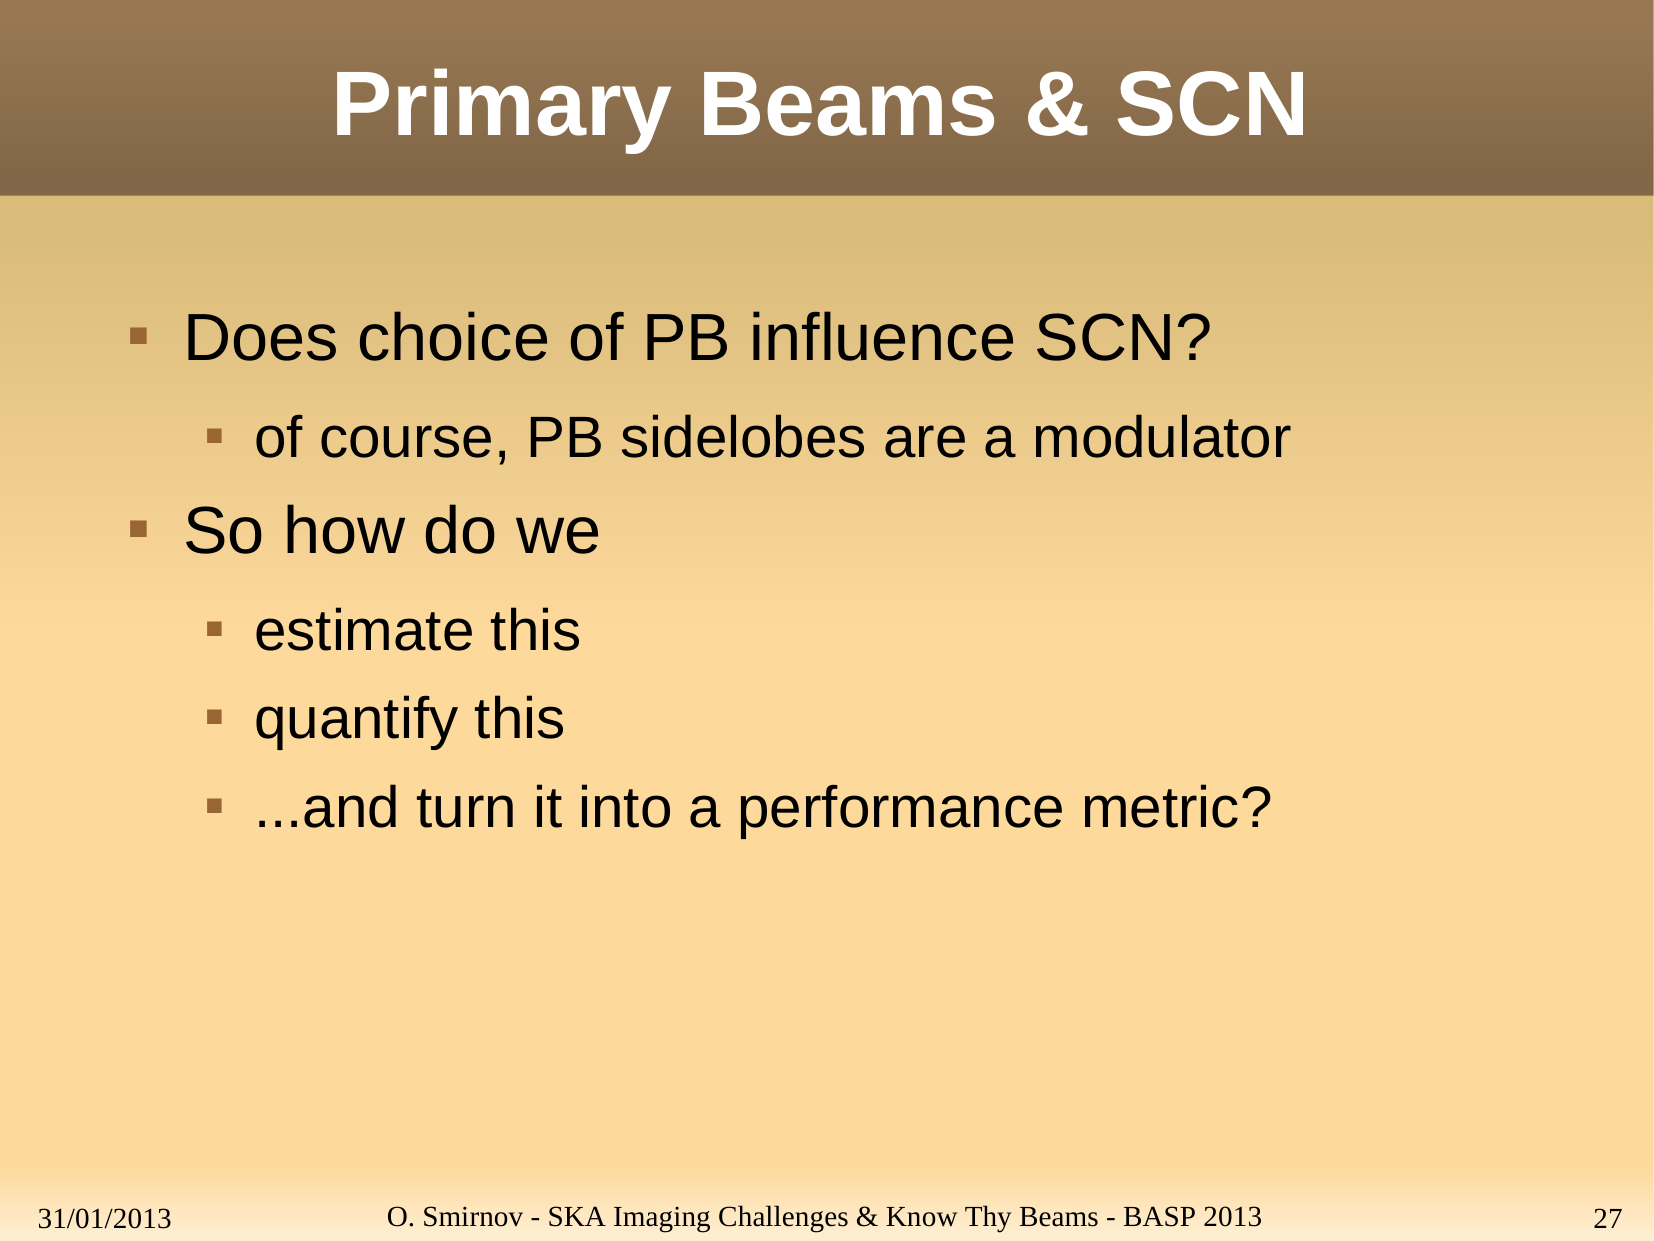

# Primary Beams & SCN
Does choice of PB influence SCN?
of course, PB sidelobes are a modulator
So how do we
estimate this
quantify this
...and turn it into a performance metric?
O. Smirnov - SKA Imaging Challenges & Know Thy Beams - BASP 2013
31/01/2013
27